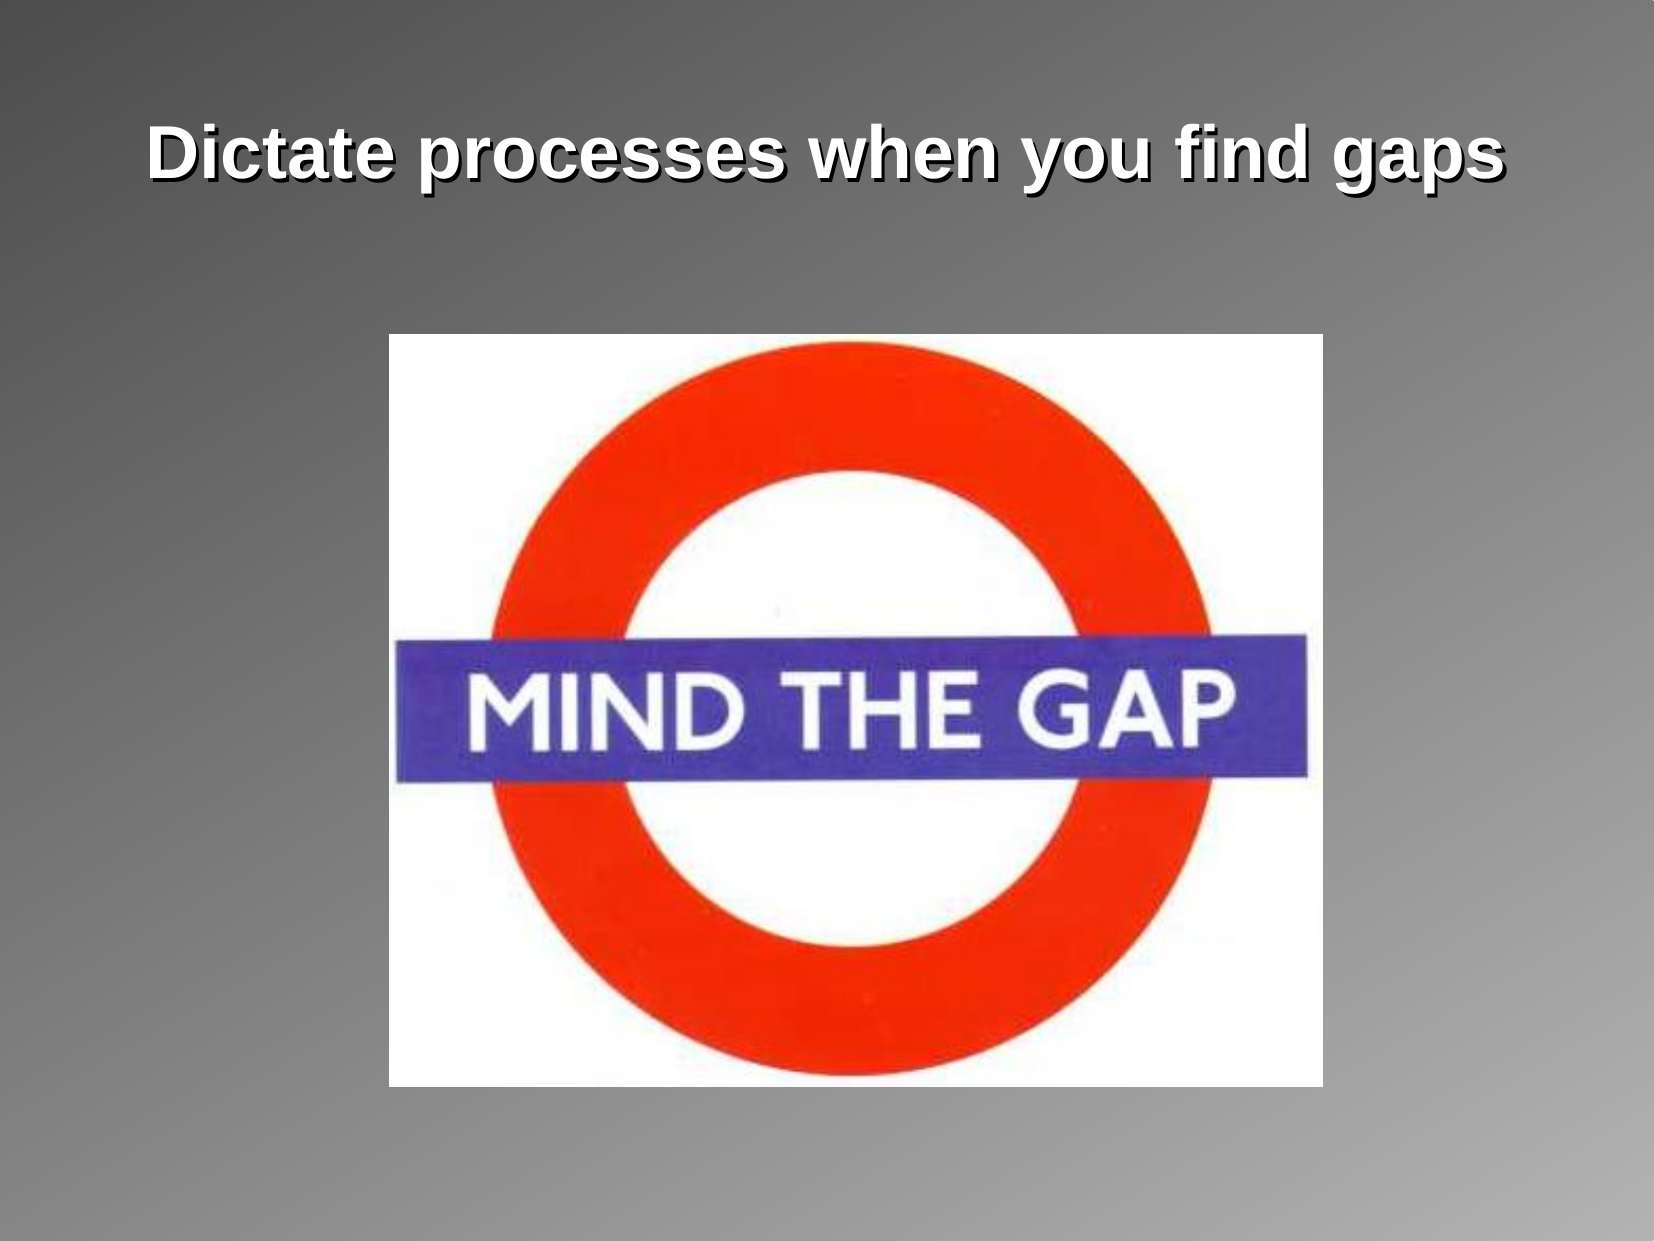

# Dictate processes when you find gaps